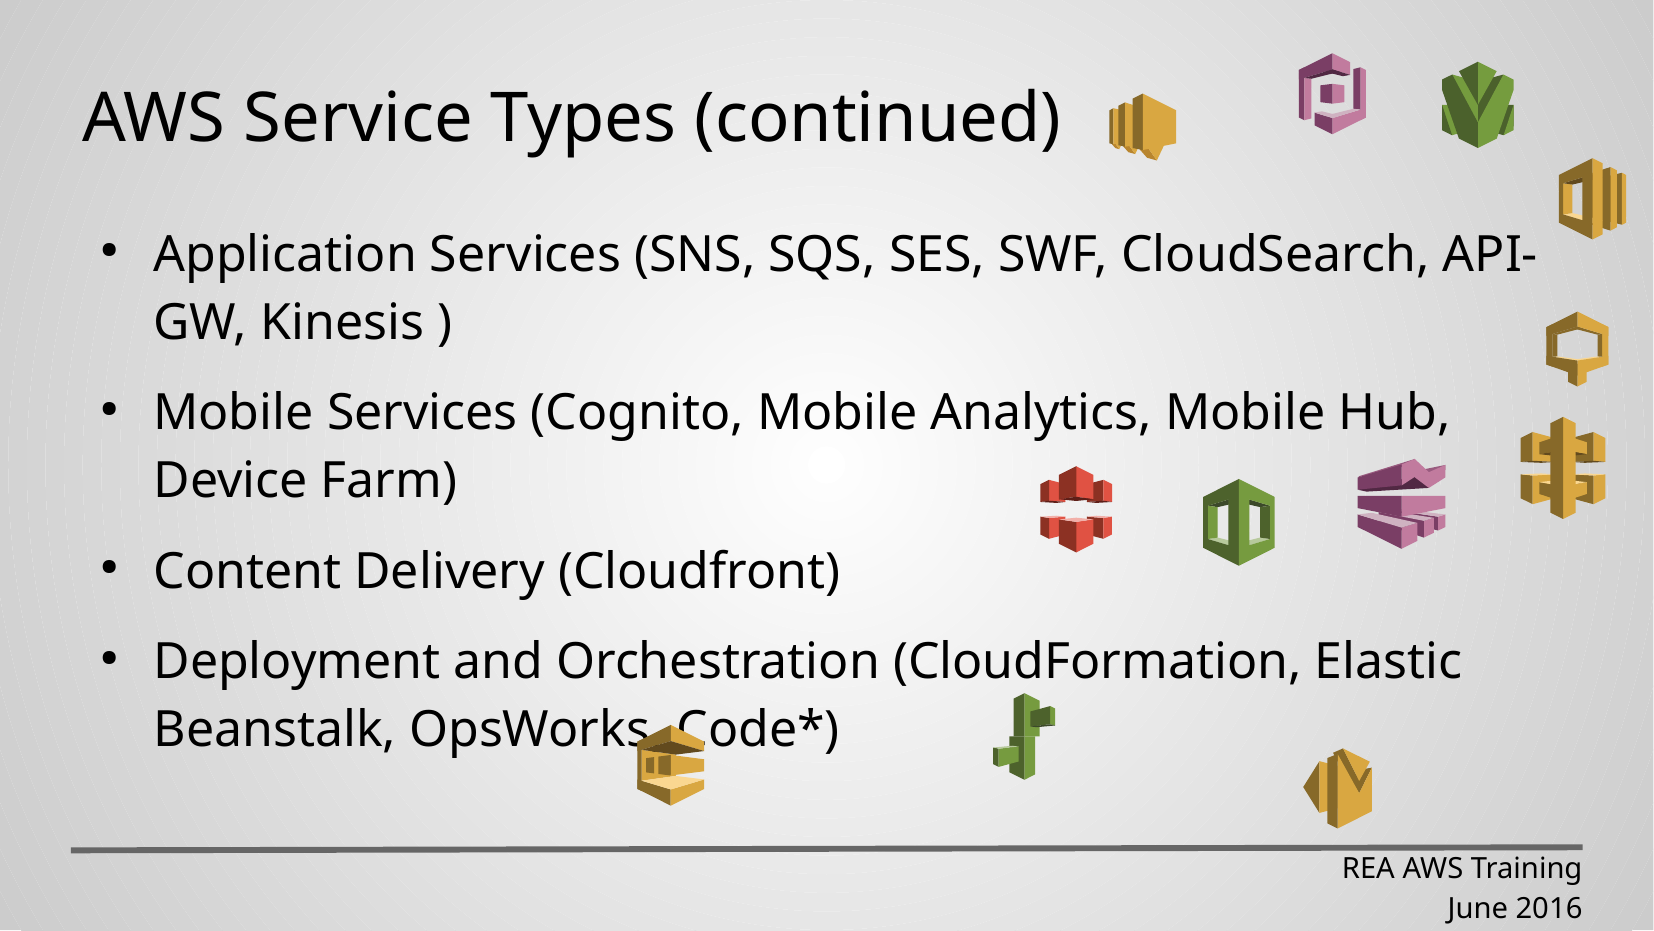

# AWS Service Types (continued)
Application Services (SNS, SQS, SES, SWF, CloudSearch, API-GW, Kinesis )
Mobile Services (Cognito, Mobile Analytics, Mobile Hub, Device Farm)
Content Delivery (Cloudfront)
Deployment and Orchestration (CloudFormation, Elastic Beanstalk, OpsWorks, Code*)
REA AWS Training